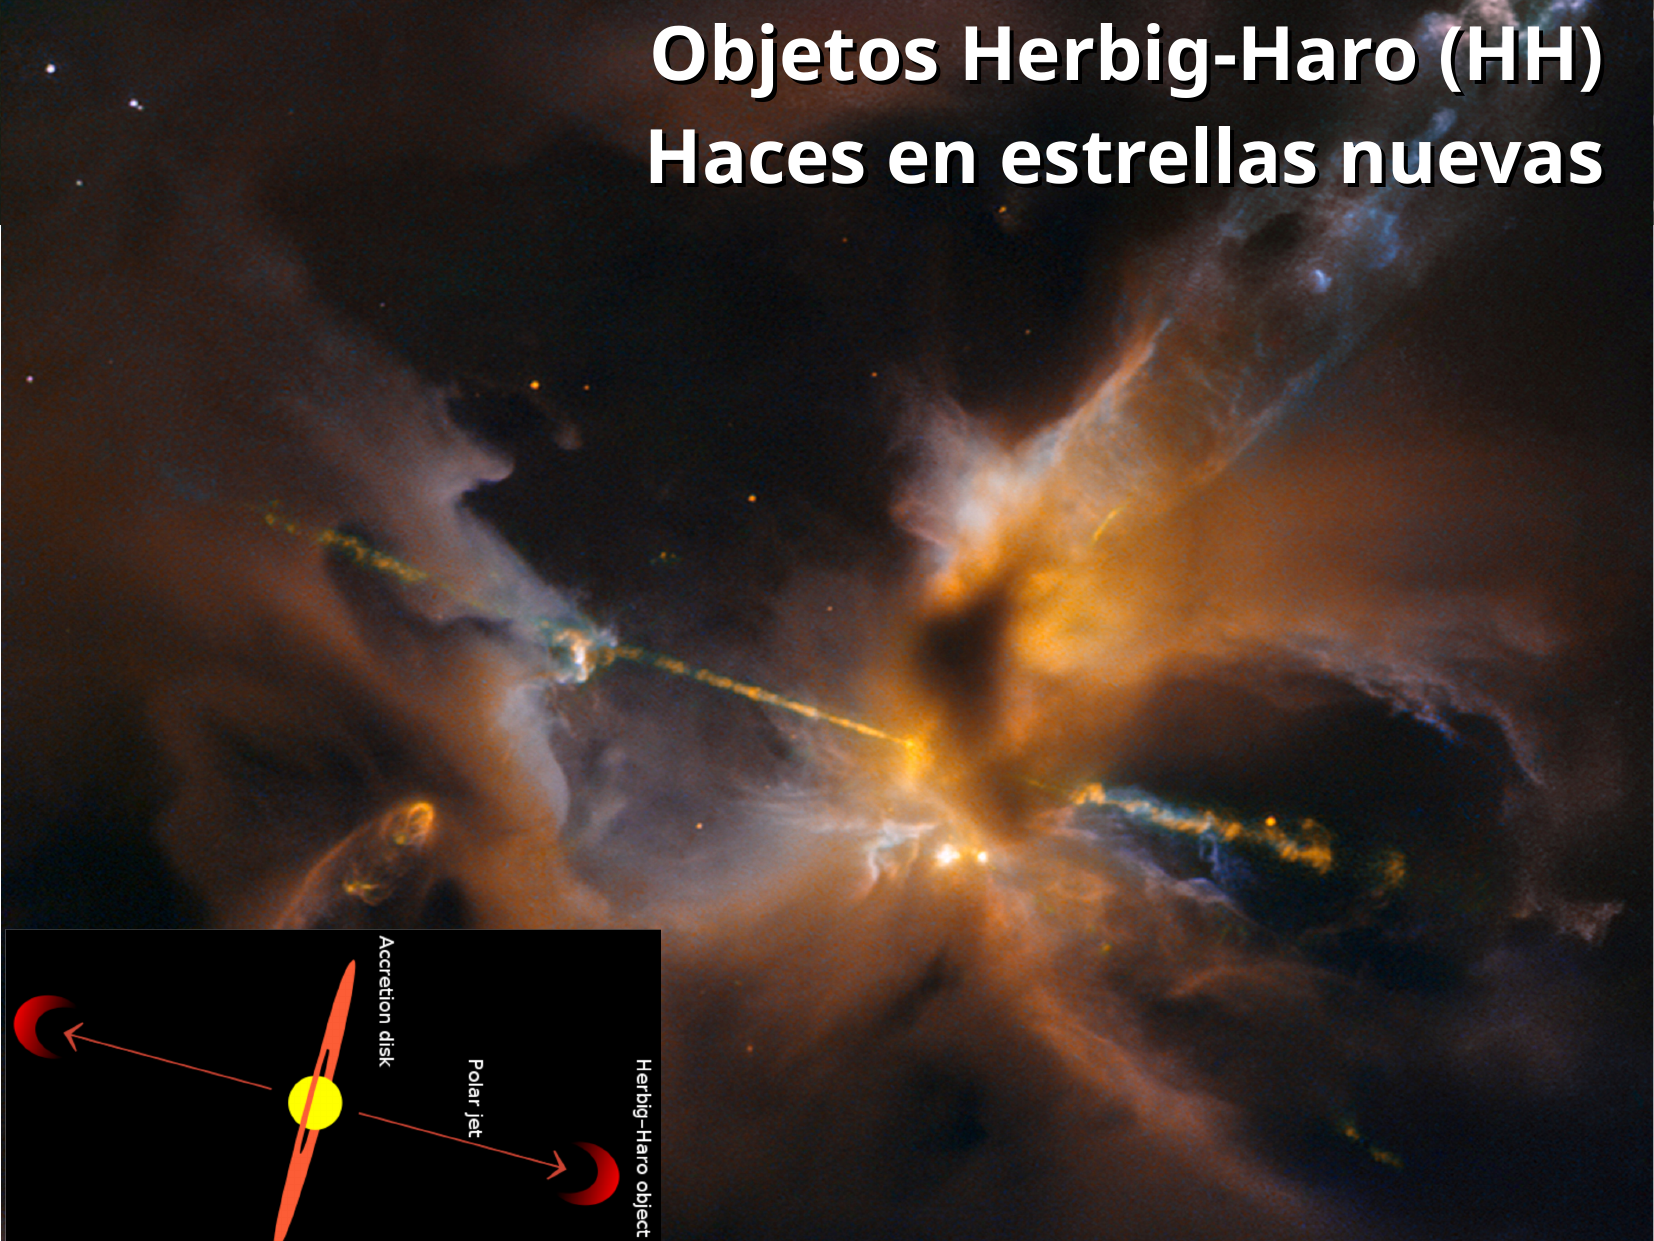

# Objetos Herbig-Haro (HH) Haces en estrellas nuevas
H. Asorey - Física IV B
49